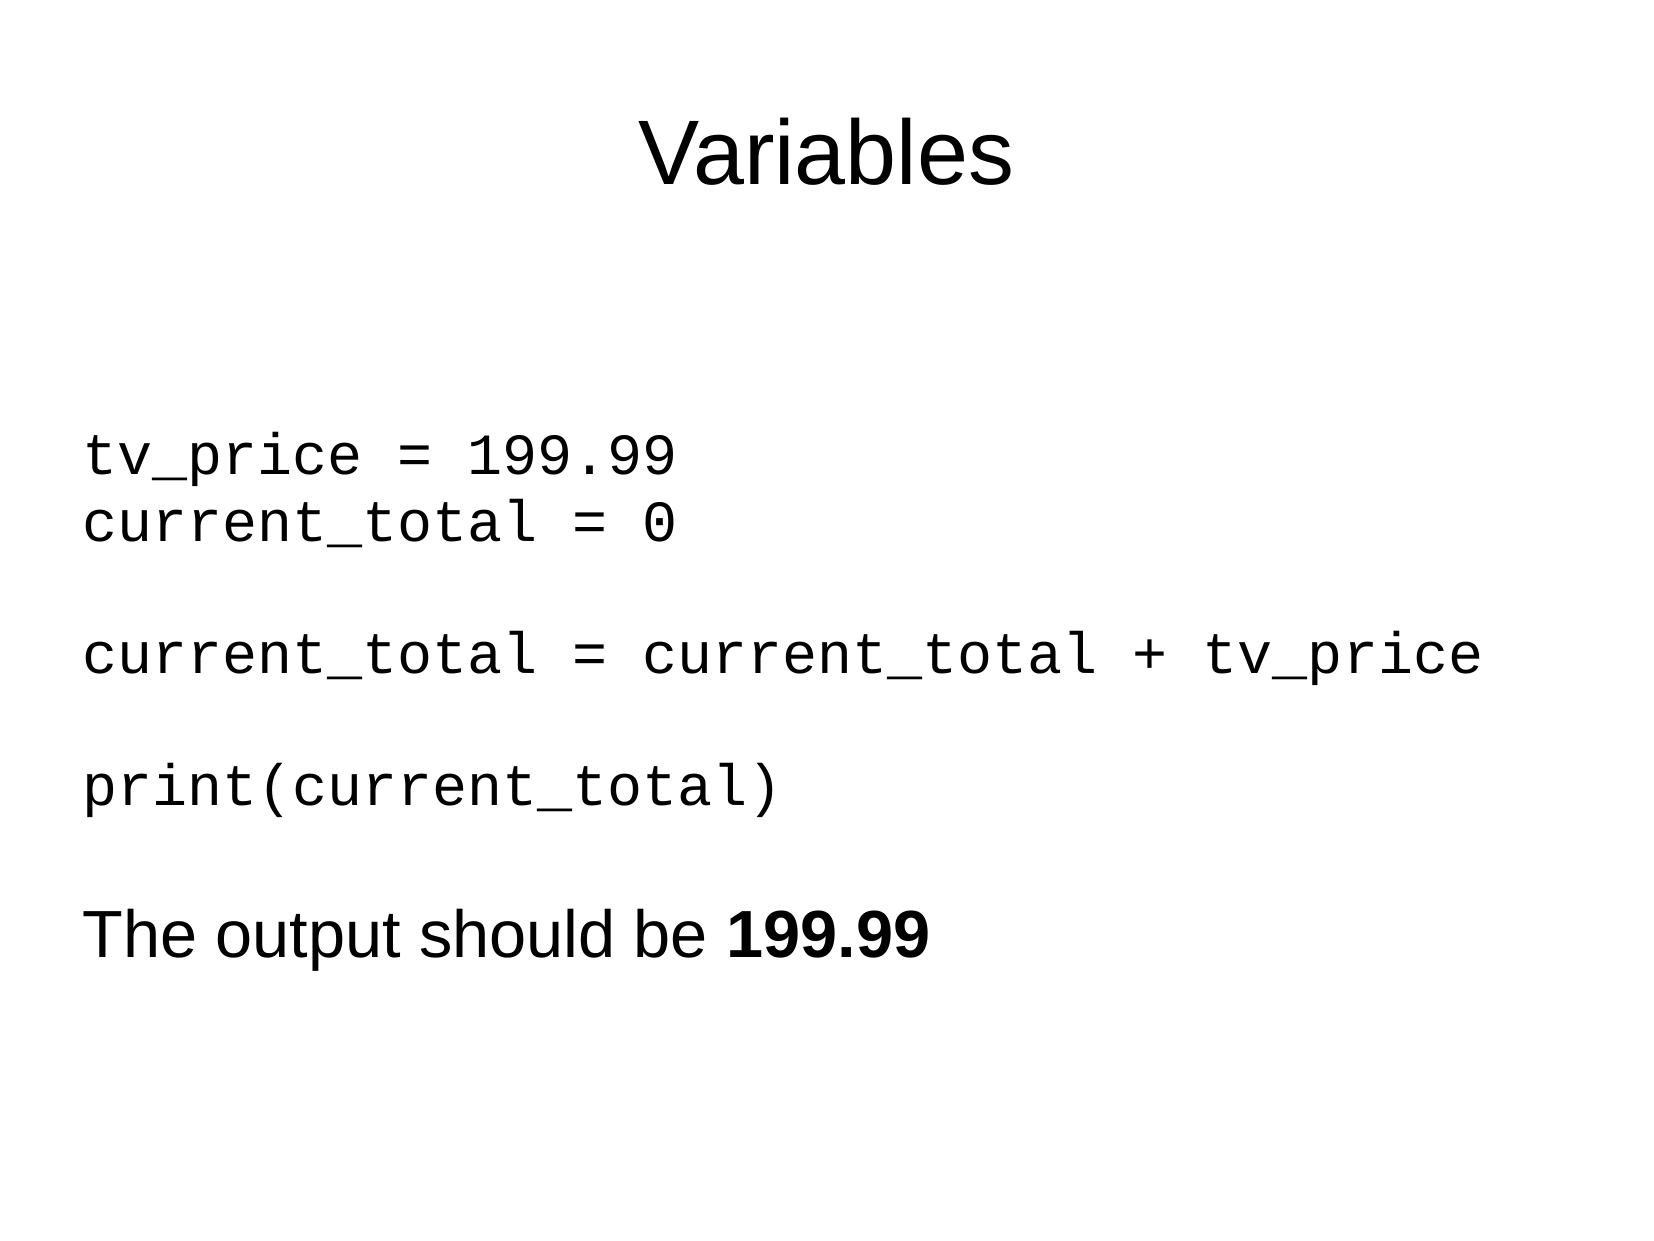

# Variables
tv_price = 199.99
current_total = 0
current_total = current_total + tv_price
print(current_total)
The output should be 199.99